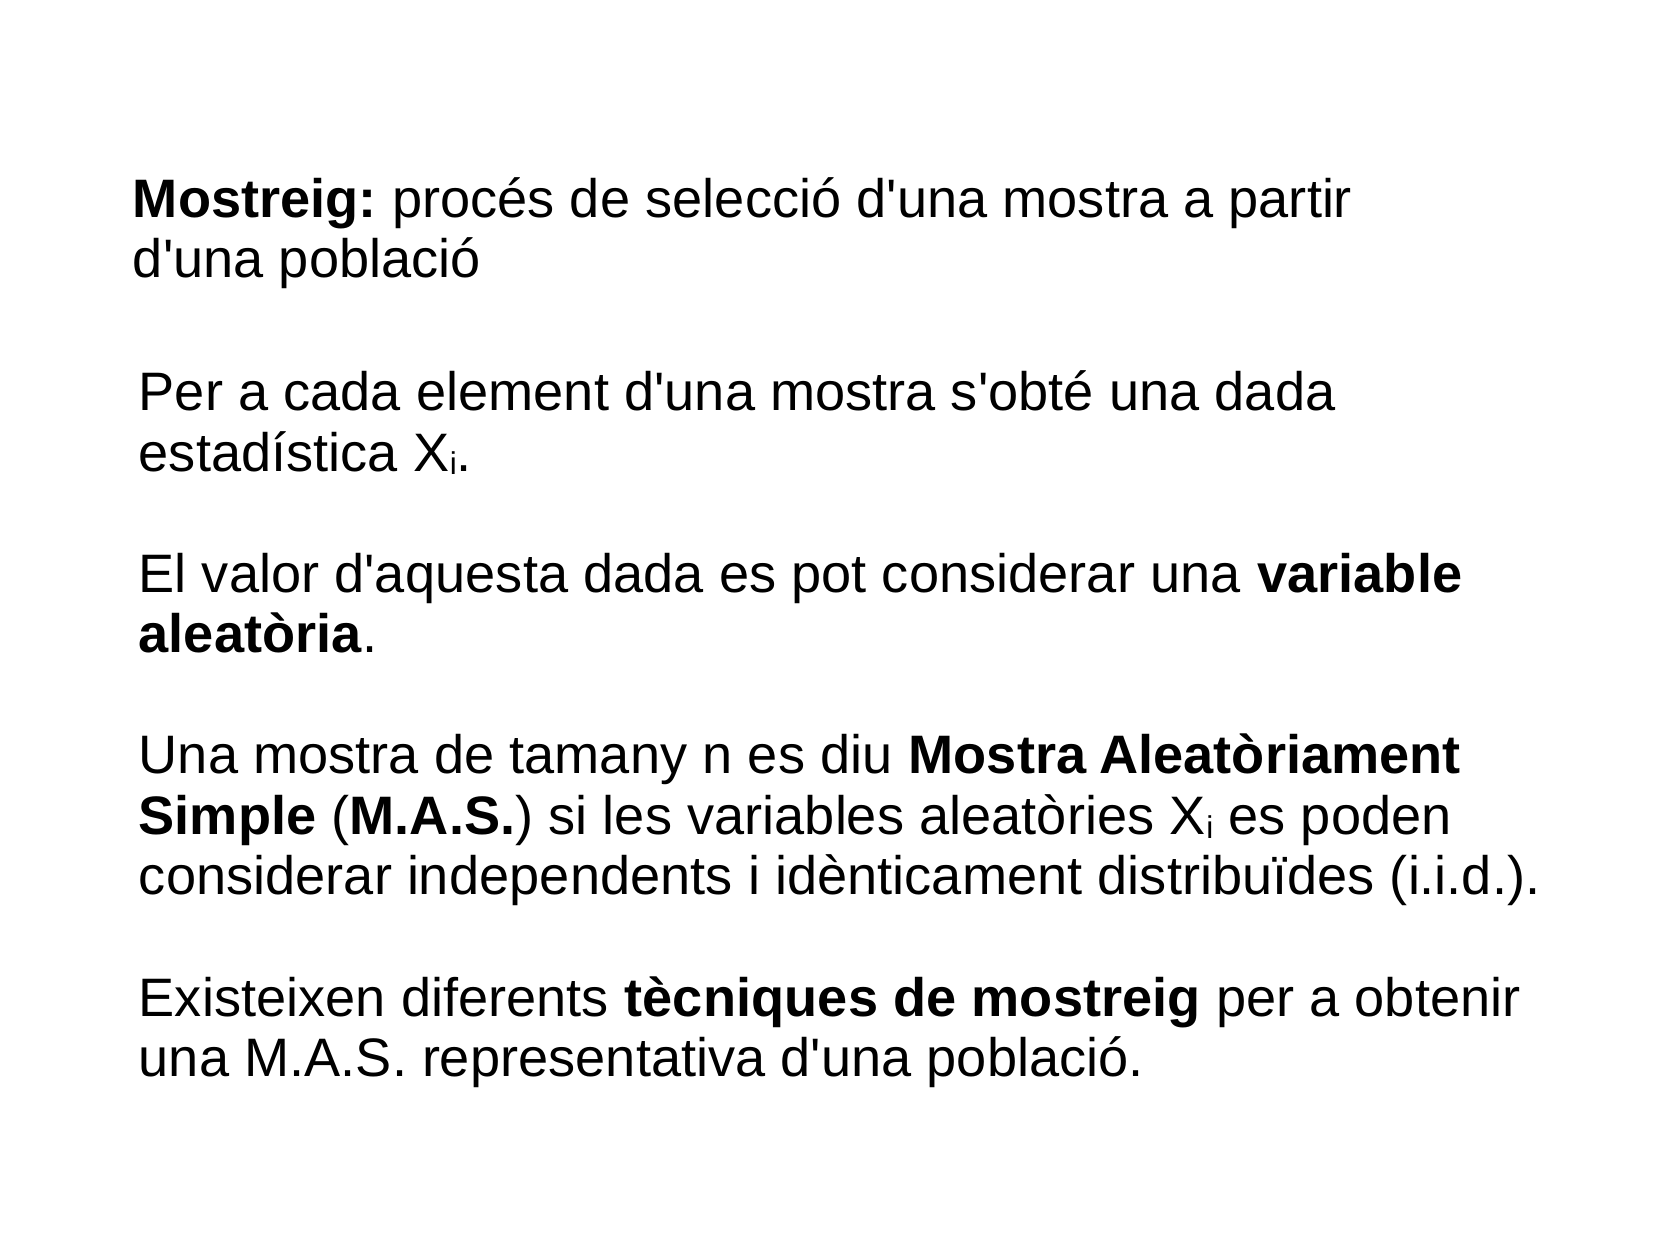

Mostreig: procés de selecció d'una mostra a partir d'una població
Per a cada element d'una mostra s'obté una dada estadística Xi.
El valor d'aquesta dada es pot considerar una variable aleatòria.
Una mostra de tamany n es diu Mostra Aleatòriament Simple (M.A.S.) si les variables aleatòries Xi es poden considerar independents i idènticament distribuïdes (i.i.d.).
Existeixen diferents tècniques de mostreig per a obtenir una M.A.S. representativa d'una població.